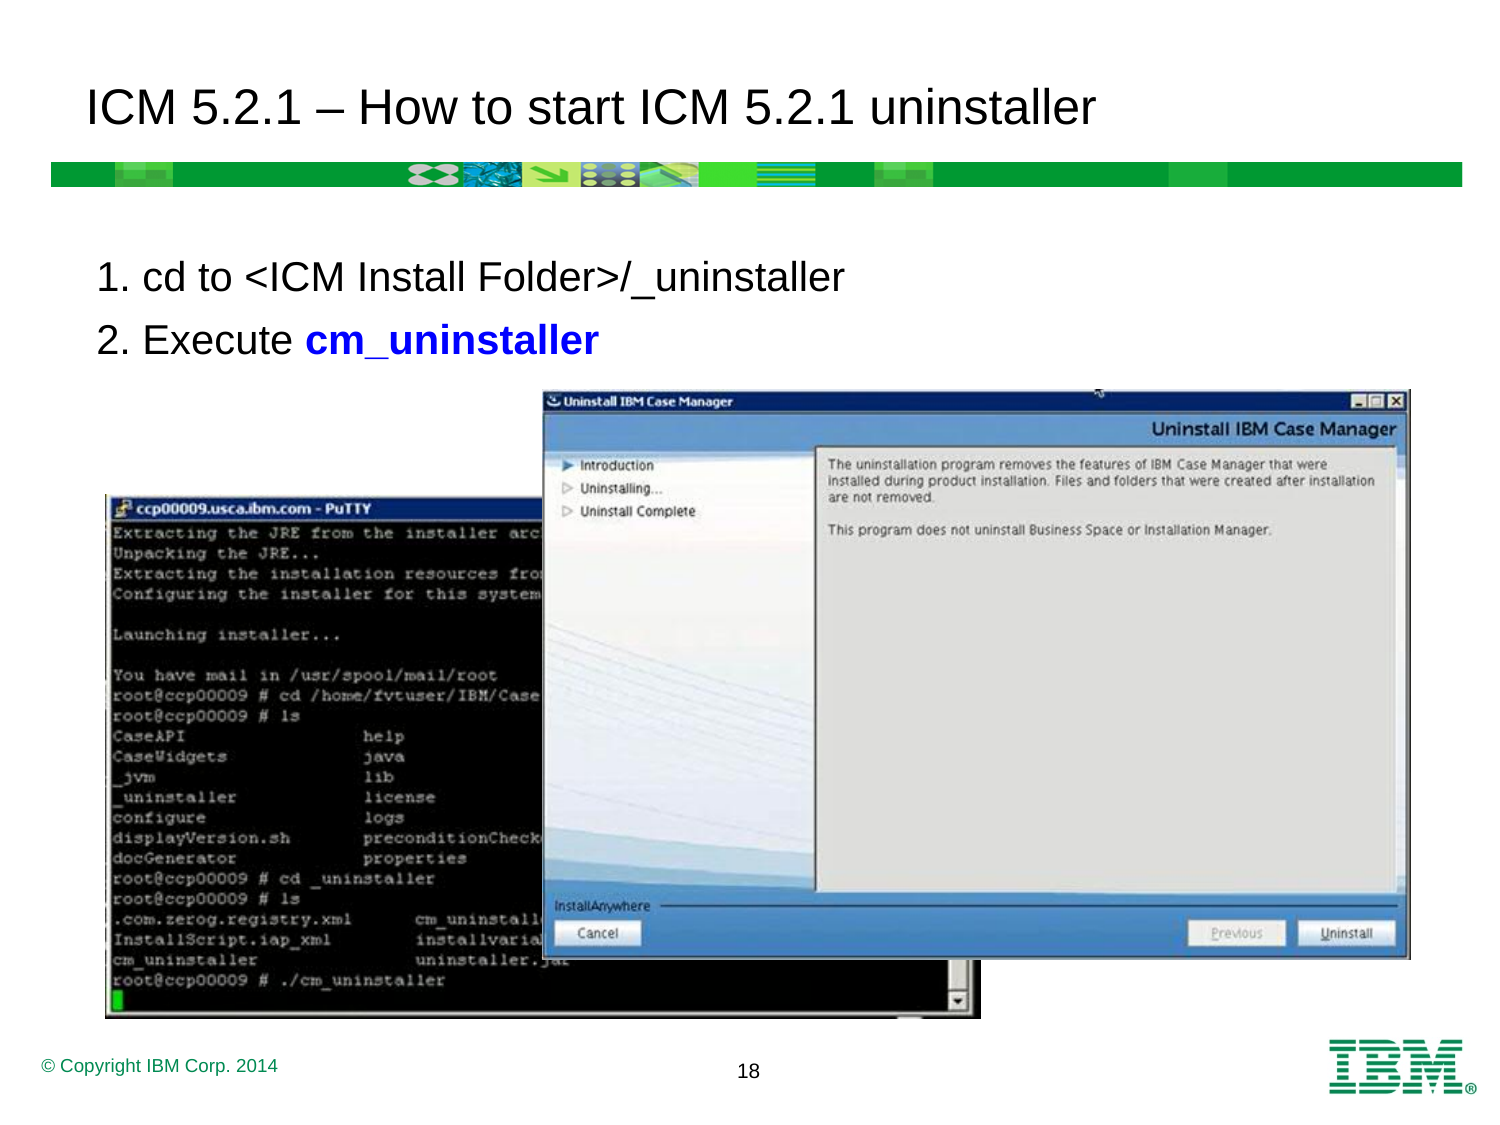

# ICM 5.2.1 – How to start ICM 5.2.1 uninstaller
1. cd to <ICM Install Folder>/_uninstaller
2. Execute cm_uninstaller
18